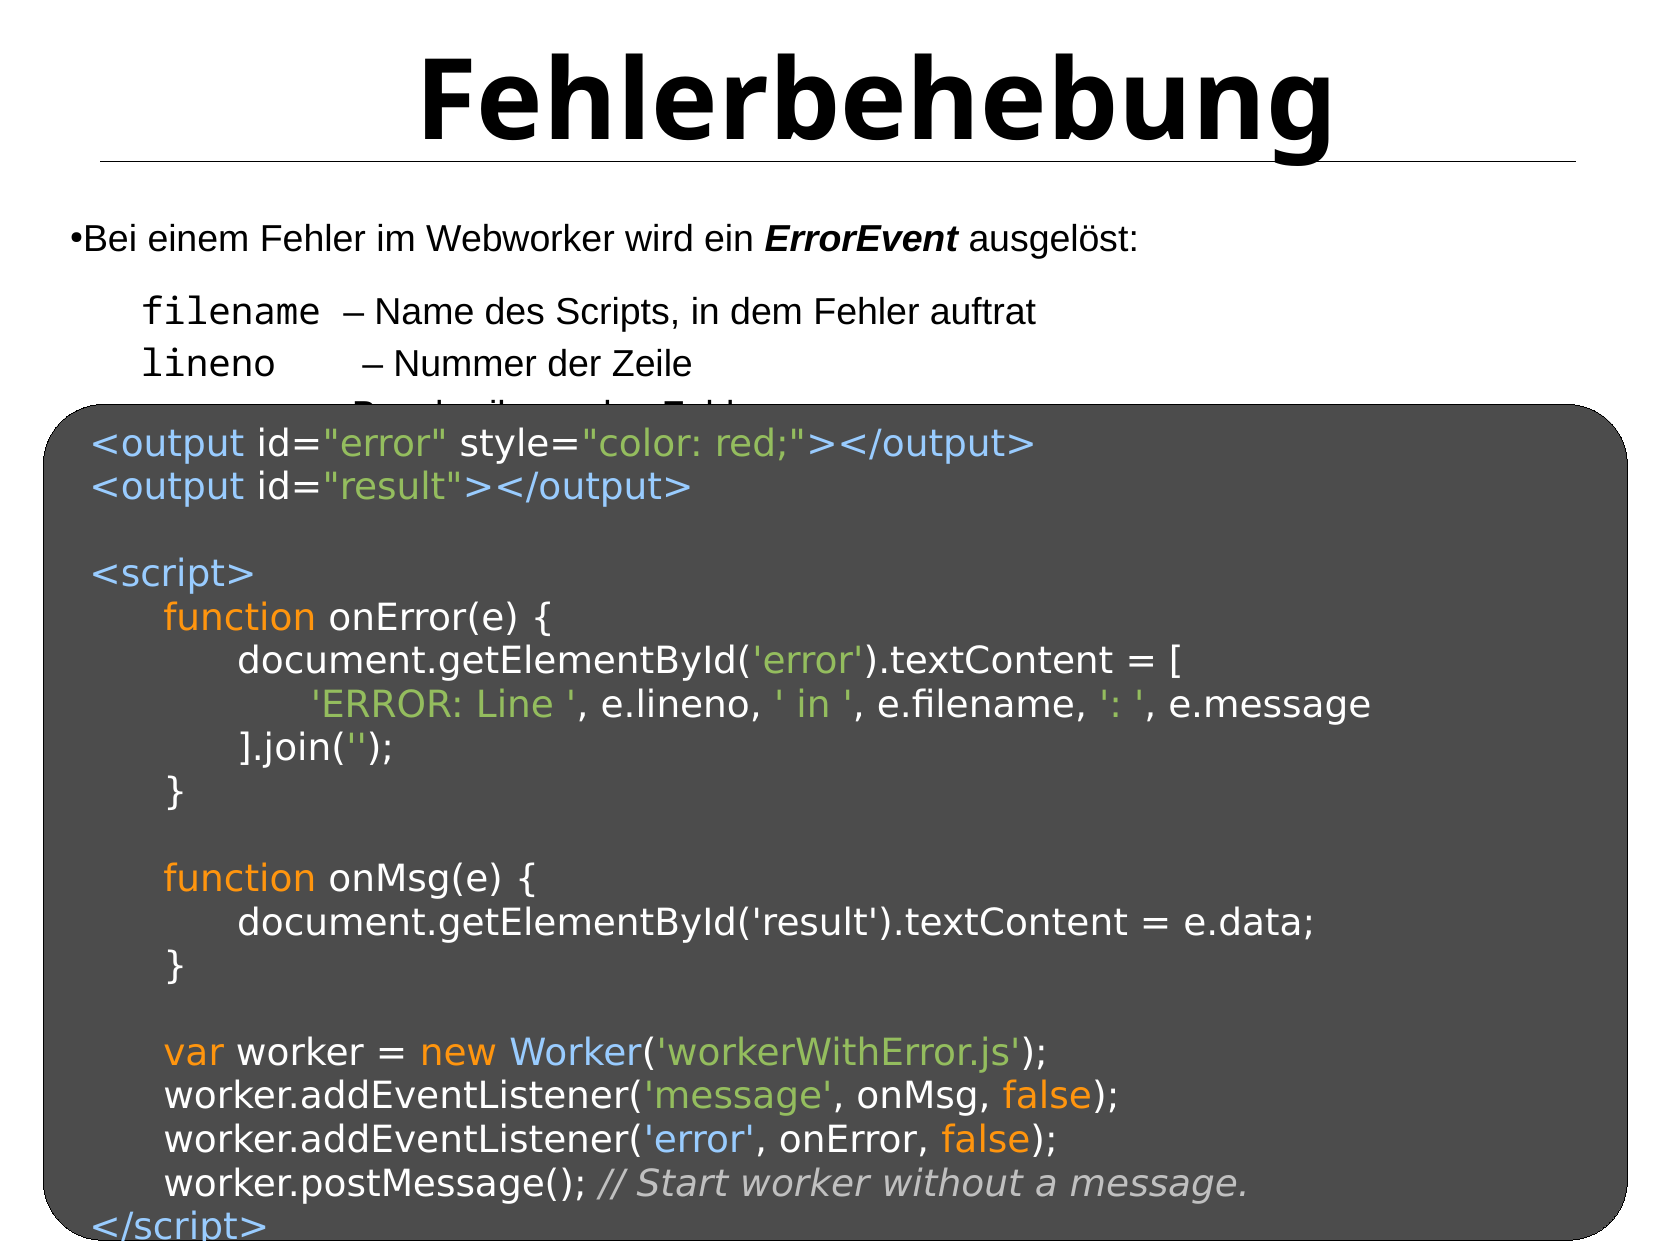

Fehlerbehebung
Bei einem Fehler im Webworker wird ein ErrorEvent ausgelöst:
filename – Name des Scripts, in dem Fehler auftrat
lineno 	– Nummer der Zeile
message – Beschreibung des Fehlers
<output id="error" style="color: red;"></output>
<output id="result"></output>
<script>
	function onError(e) {
		document.getElementById('error').textContent = [
			'ERROR: Line ', e.lineno, ' in ', e.filename, ': ', e.message
		].join('');
	}
	function onMsg(e) {
		document.getElementById('result').textContent = e.data;
	}
	var worker = new Worker('workerWithError.js');
	worker.addEventListener('message', onMsg, false);
	worker.addEventListener('error', onError, false);
	worker.postMessage(); // Start worker without a message.
</script>